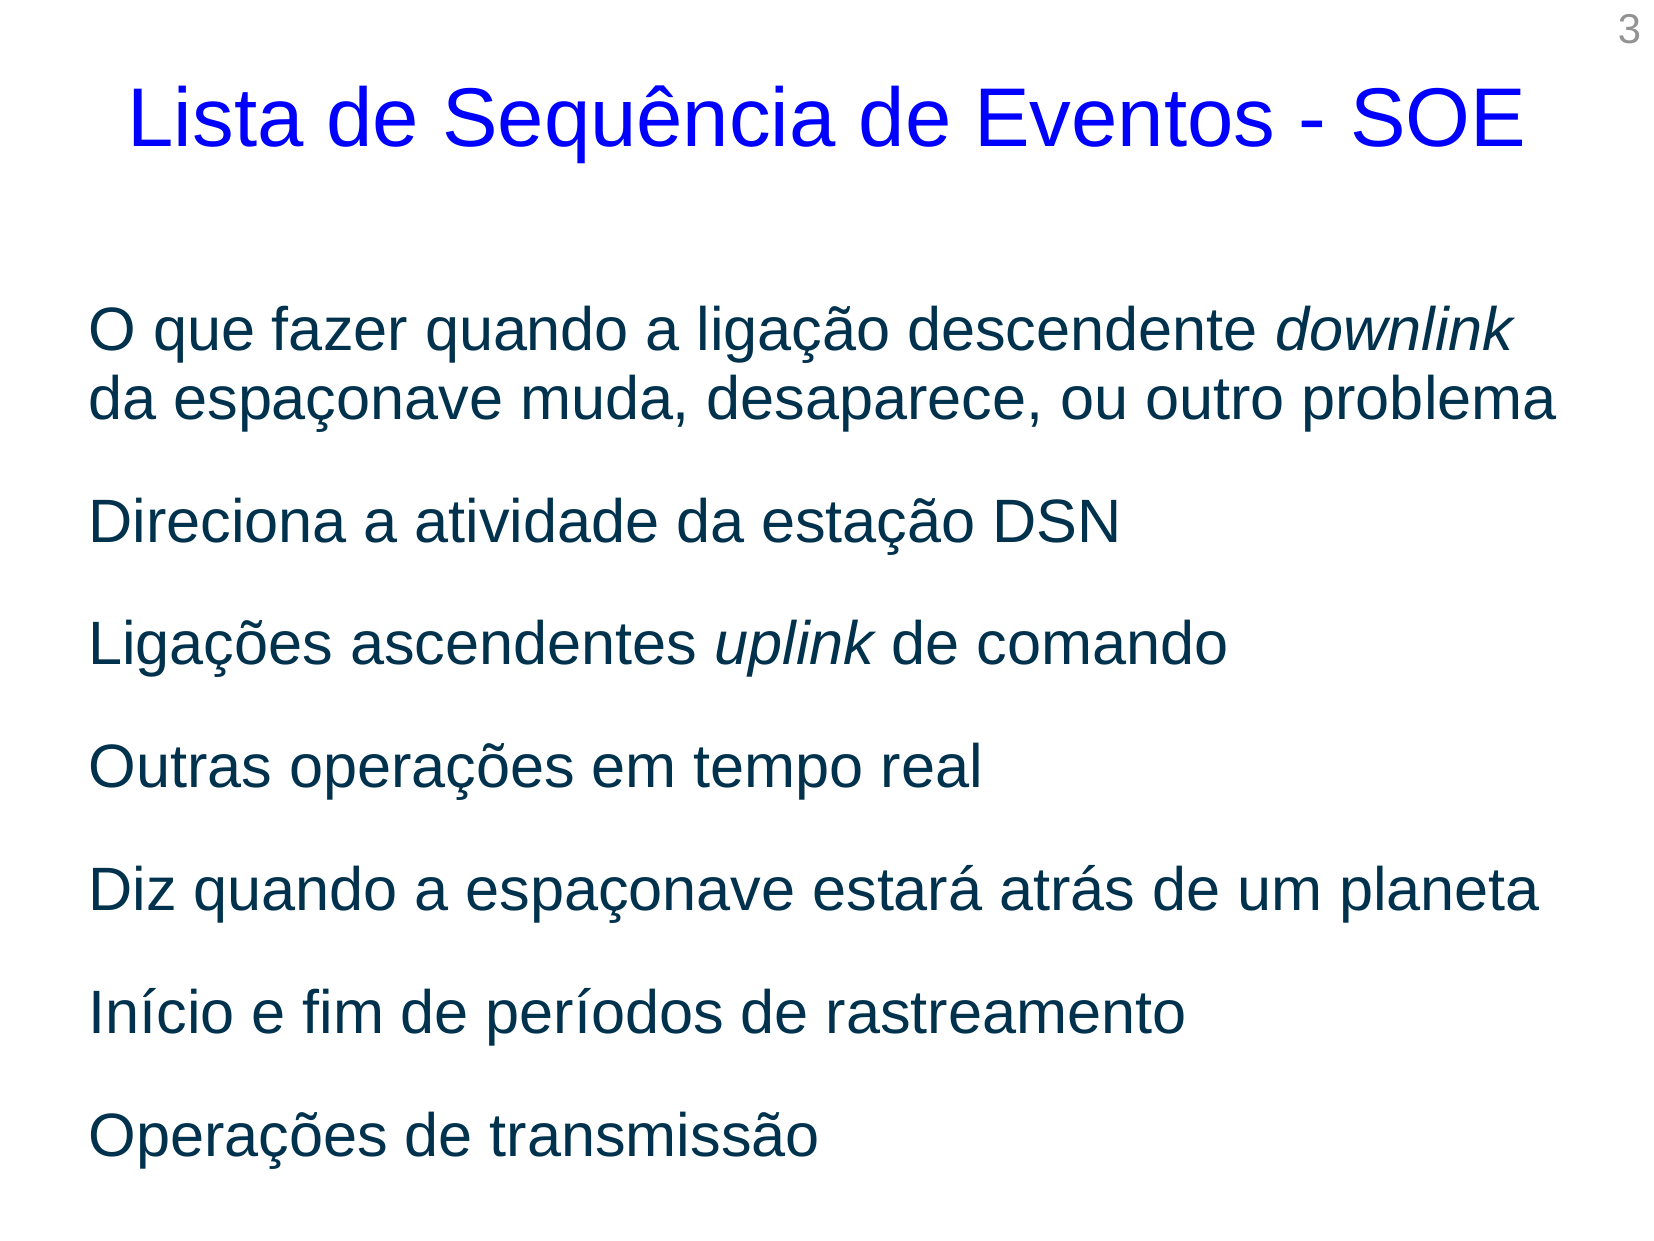

3
# Lista de Sequência de Eventos - SOE
O que fazer quando a ligação descendente downlink da espaçonave muda, desaparece, ou outro problema
Direciona a atividade da estação DSN
Ligações ascendentes uplink de comando
Outras operações em tempo real
Diz quando a espaçonave estará atrás de um planeta
Início e fim de períodos de rastreamento
Operações de transmissão